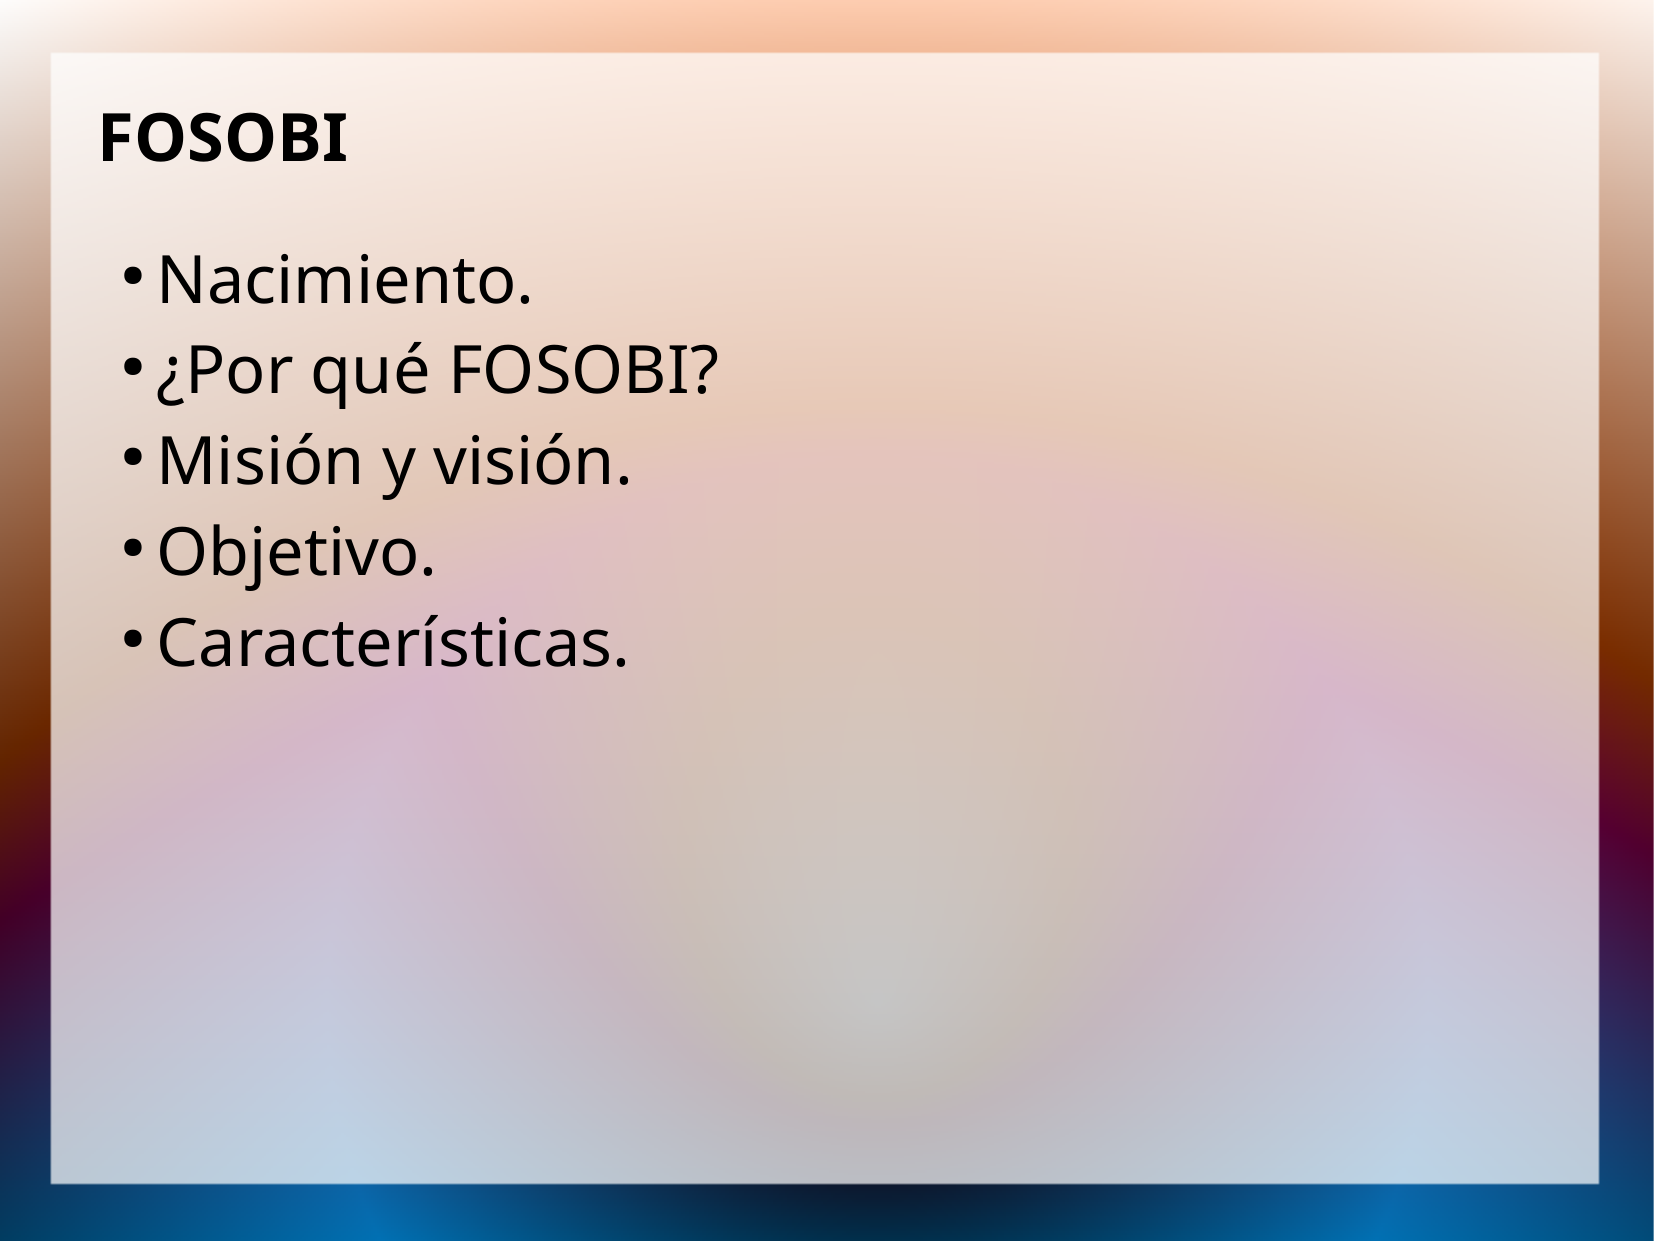

FOSOBI
Nacimiento.
¿Por qué FOSOBI?
Misión y visión.
Objetivo.
Características.